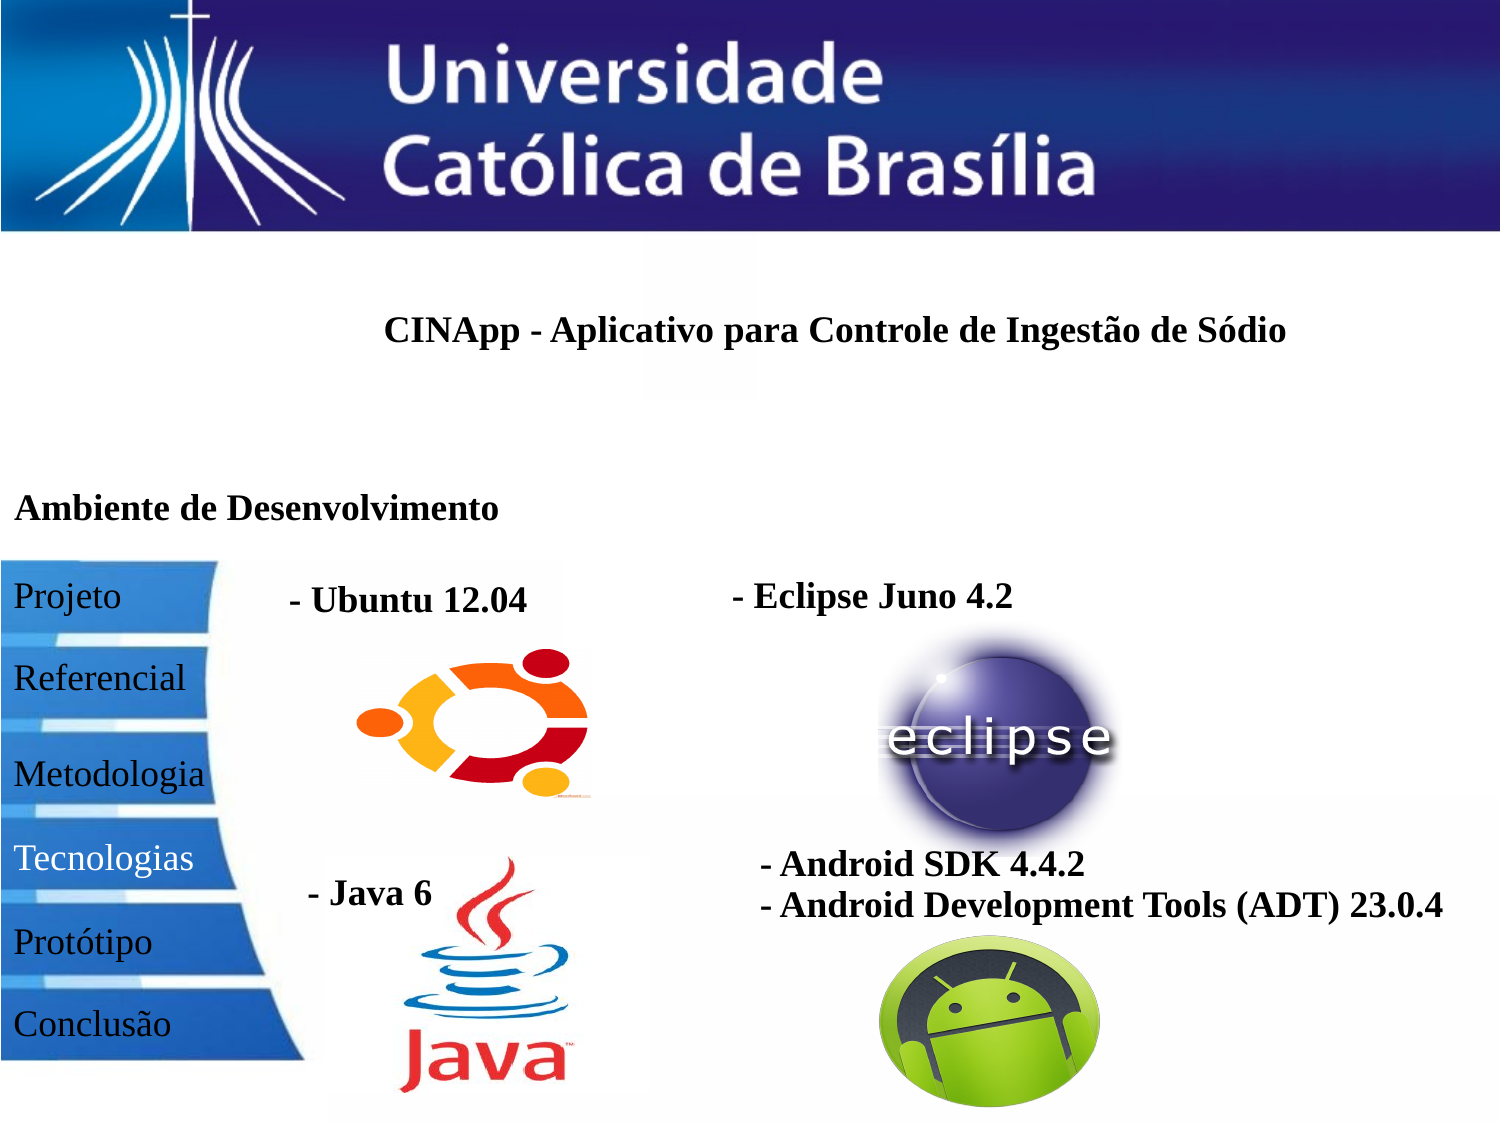

#
| CINApp - Aplicativo para Controle de Ingestão de Sódio |
| --- |
| Ambiente de Desenvolvimento |
| --- |
| - Eclipse Juno 4.2 |
| --- |
| Projeto |
| --- |
| Referencial |
| Metodologia |
| Tecnologias |
| Protótipo |
| Conclusão |
| - Ubuntu 12.04 |
| --- |
| - Android SDK 4.4.2 - Android Development Tools (ADT) 23.0.4 |
| --- |
| - Java 6 |
| --- |